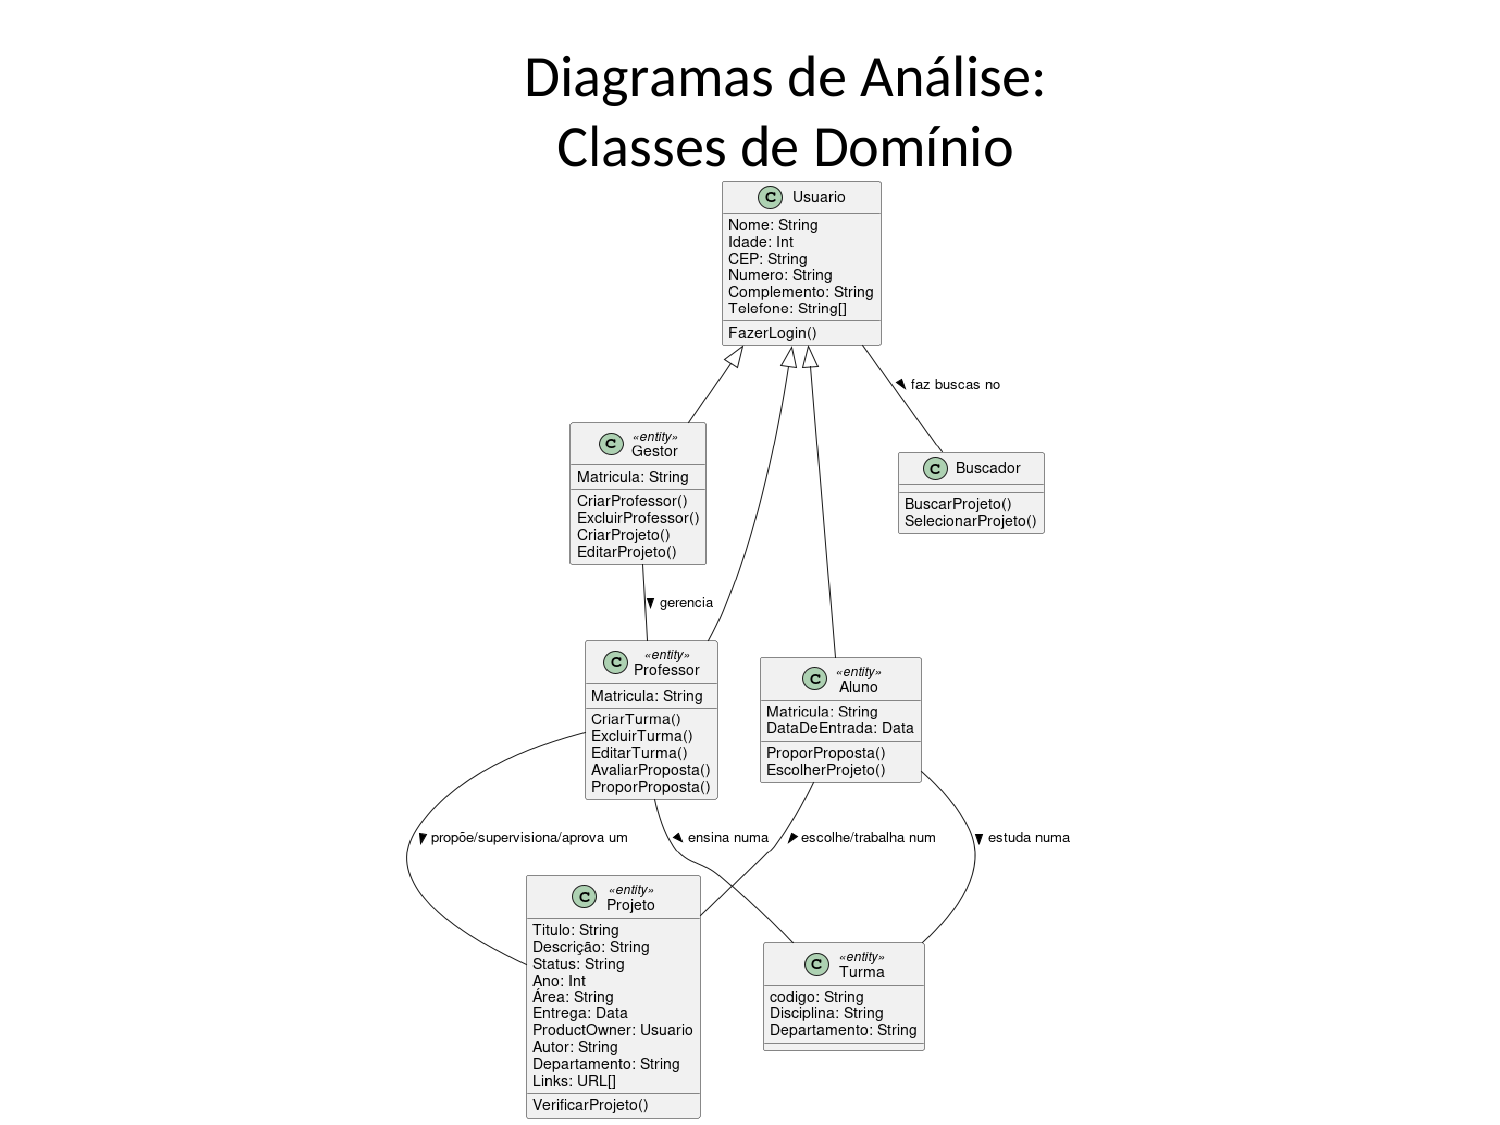

# Diagramas de Análise: Classes de Domínio